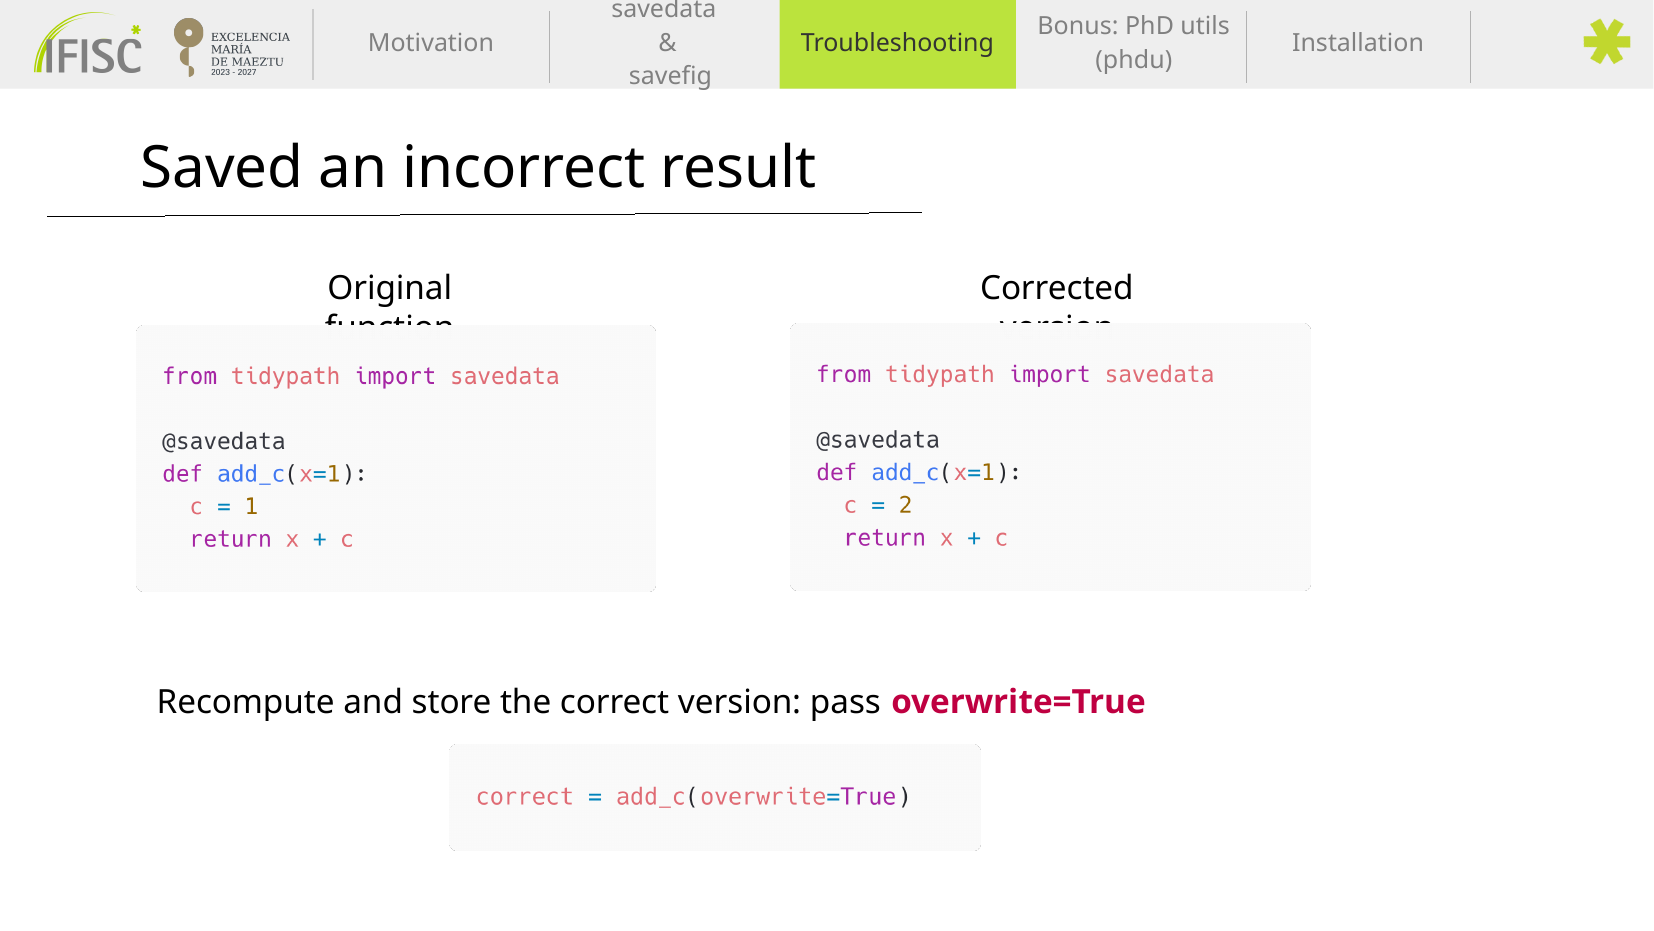

savedata
&
 savefig
Troubleshooting
Bonus: PhD utils (phdu)
Motivation
Installation
Saved an incorrect result
Original function
Corrected version
Recompute and store the correct version: pass overwrite=True